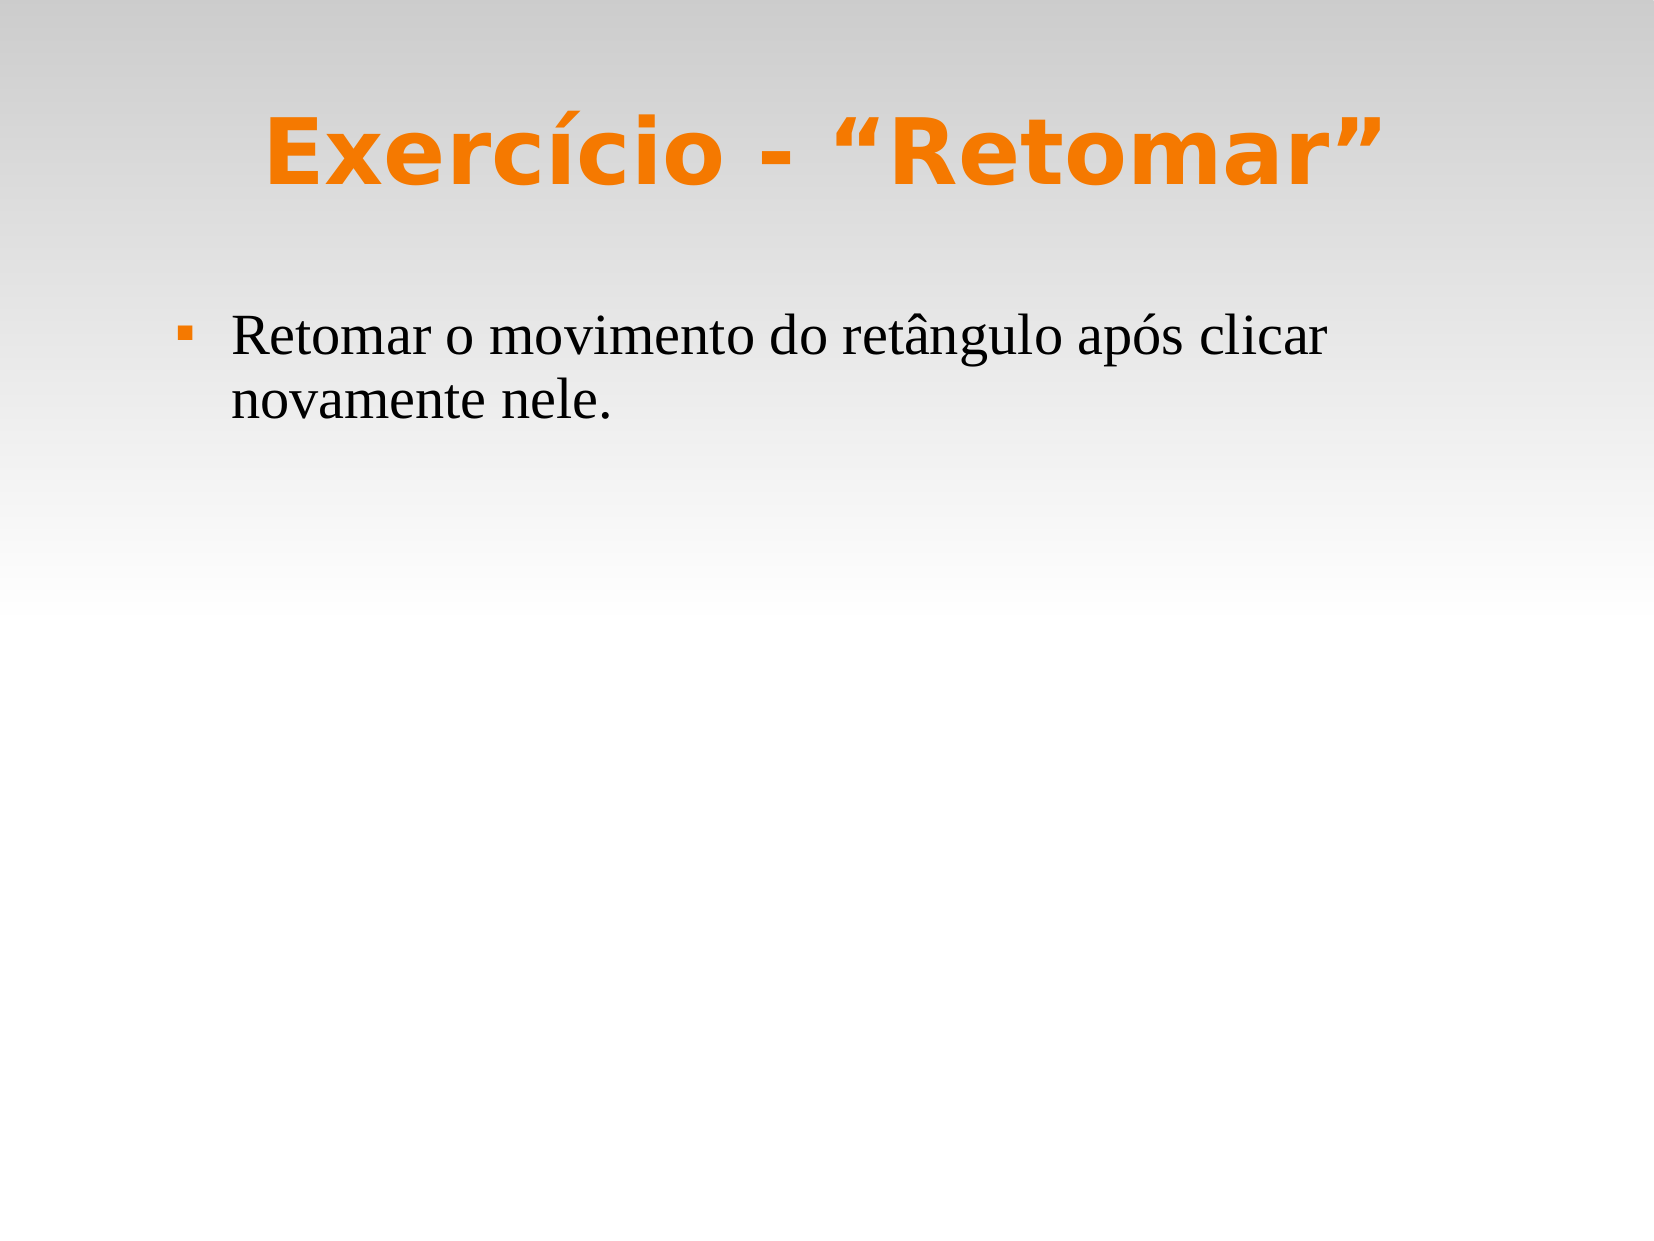

# Exercício - “Retomar”
Retomar o movimento do retângulo após clicar novamente nele.